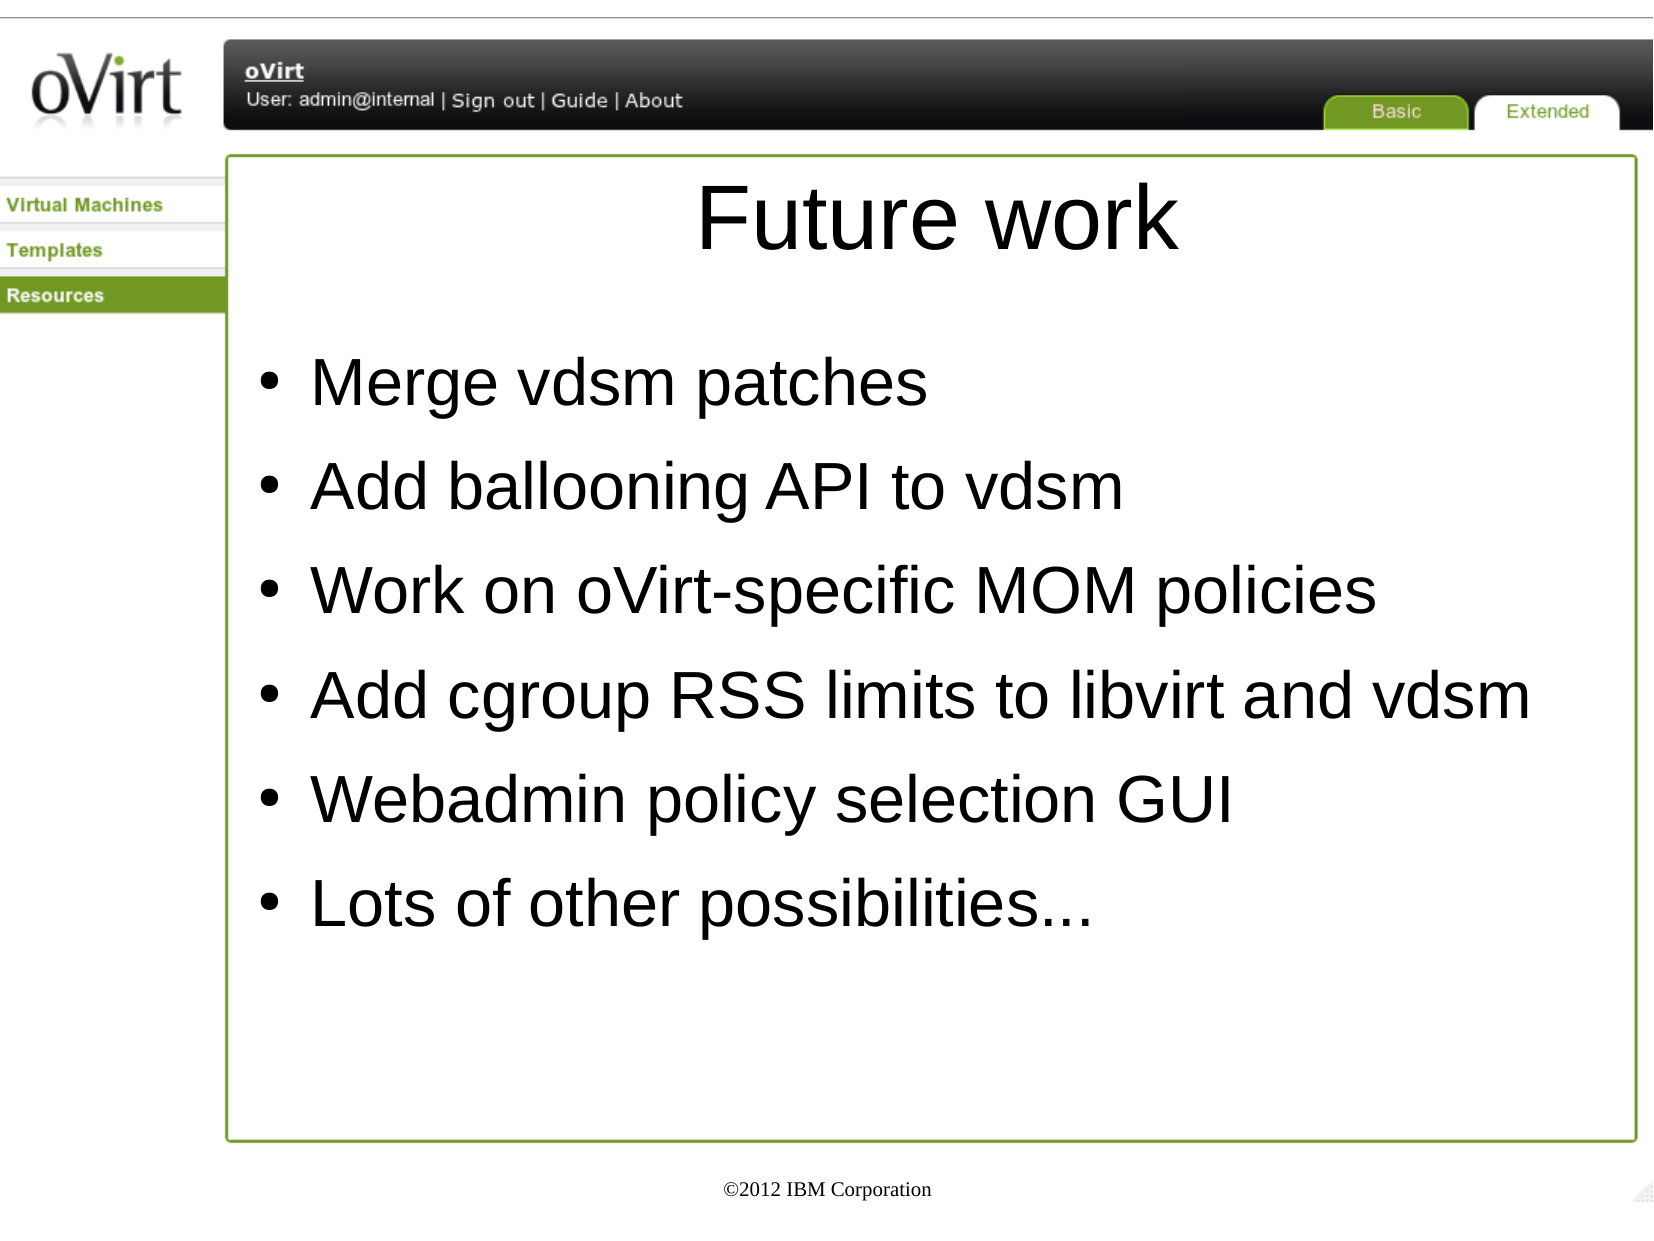

# Future work
Merge vdsm patches
Add ballooning API to vdsm
Work on oVirt-specific MOM policies
Add cgroup RSS limits to libvirt and vdsm
Webadmin policy selection GUI
Lots of other possibilities...